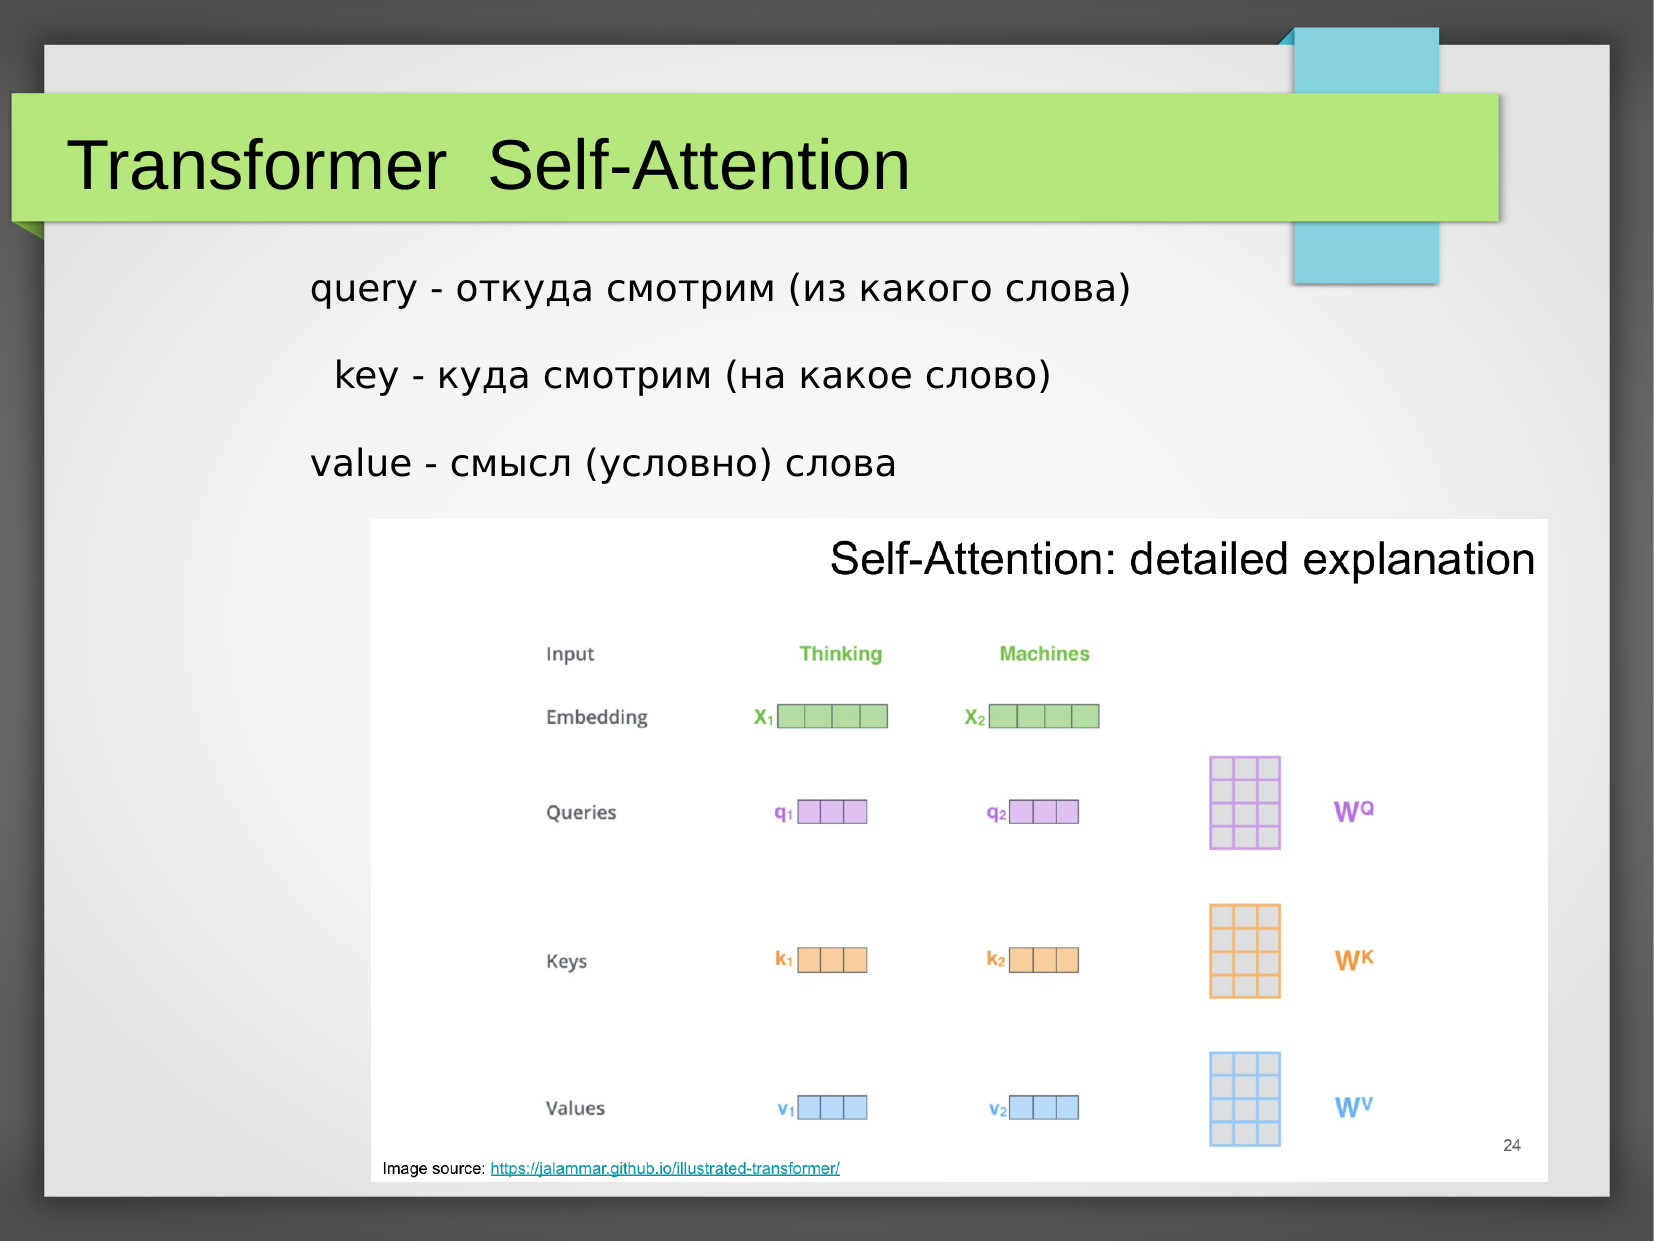

# Transformer Self-Attention
query - откуда смотрим (из какого слова)
 key - куда смотрим (на какое слово)
value - смысл (условно) слова